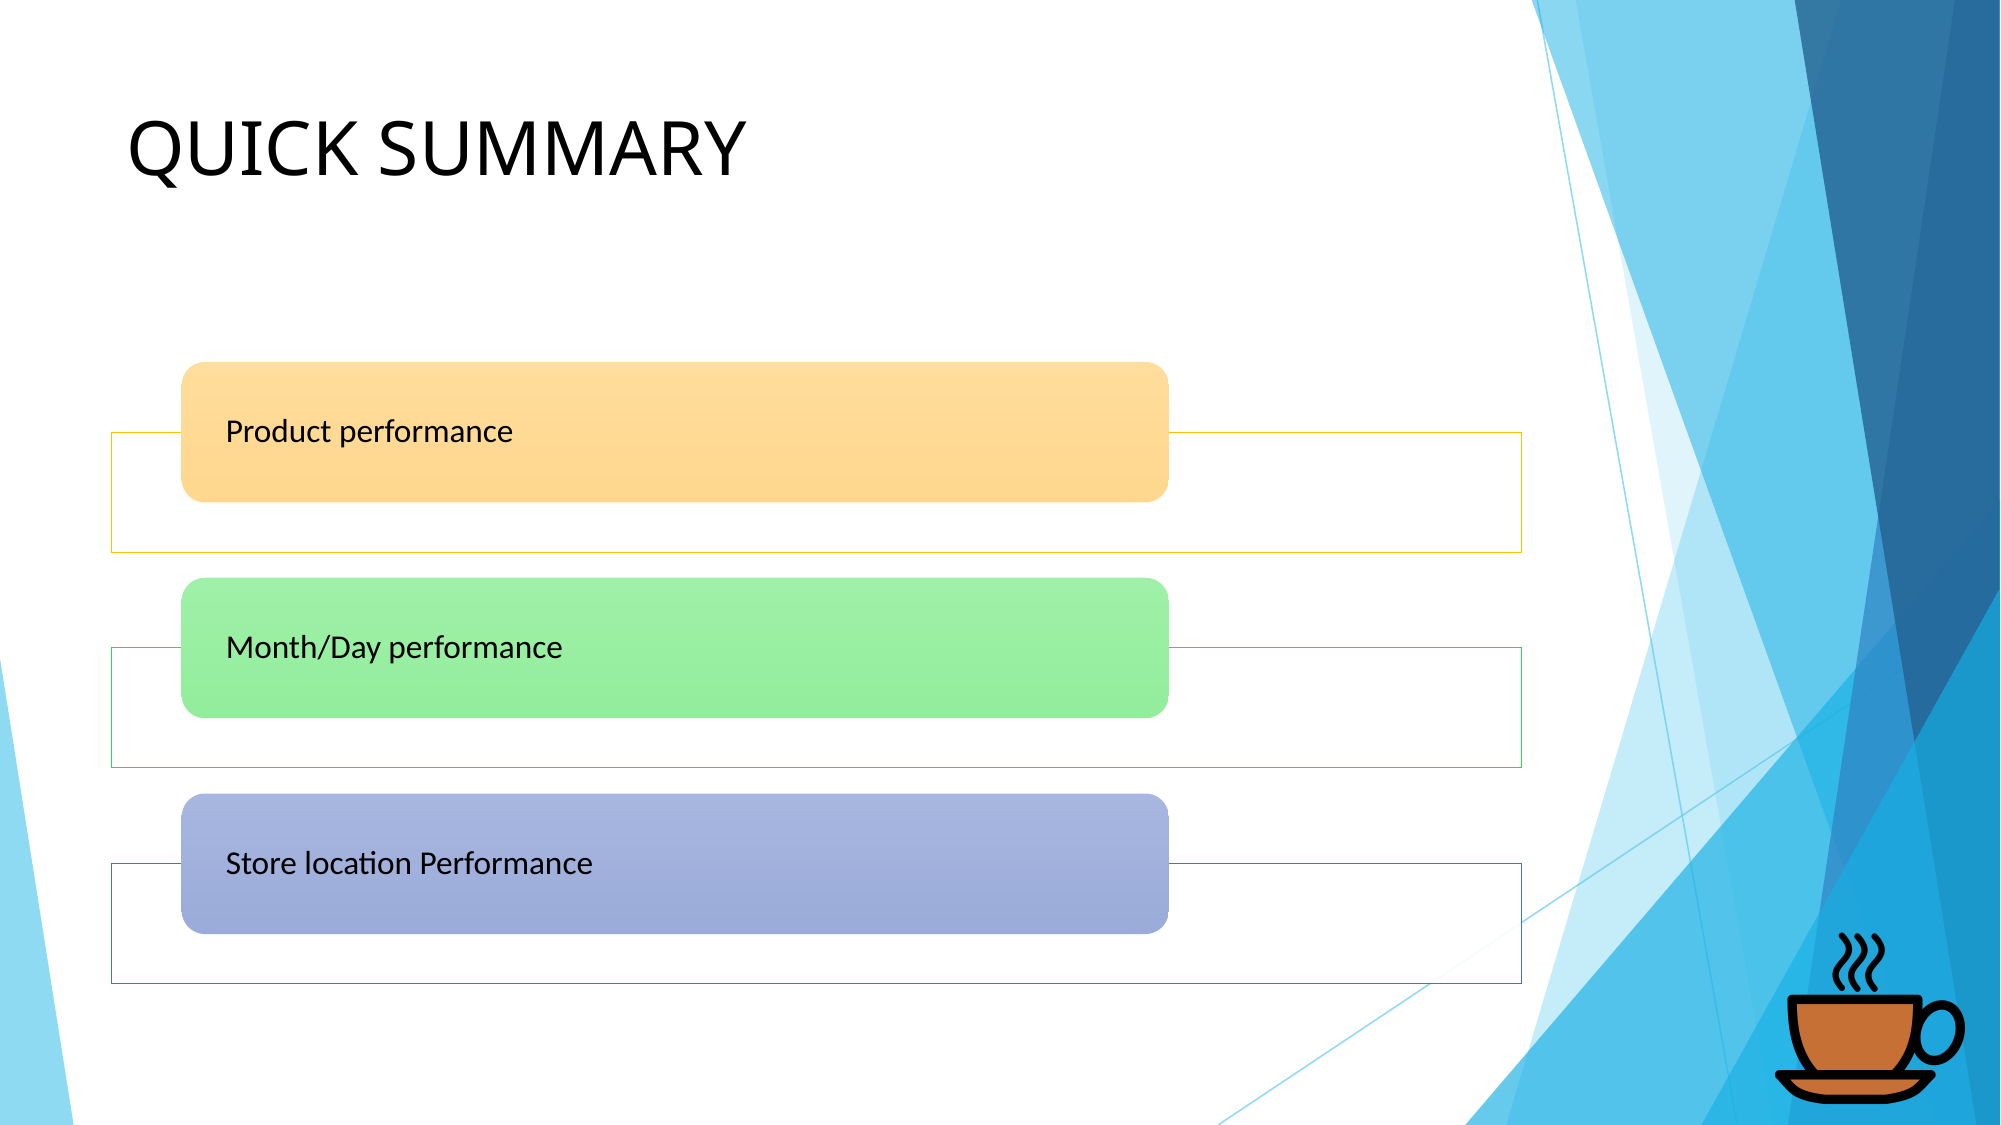

# QUICK SUMMARY
Product performance
Month/Day performance
Store location Performance